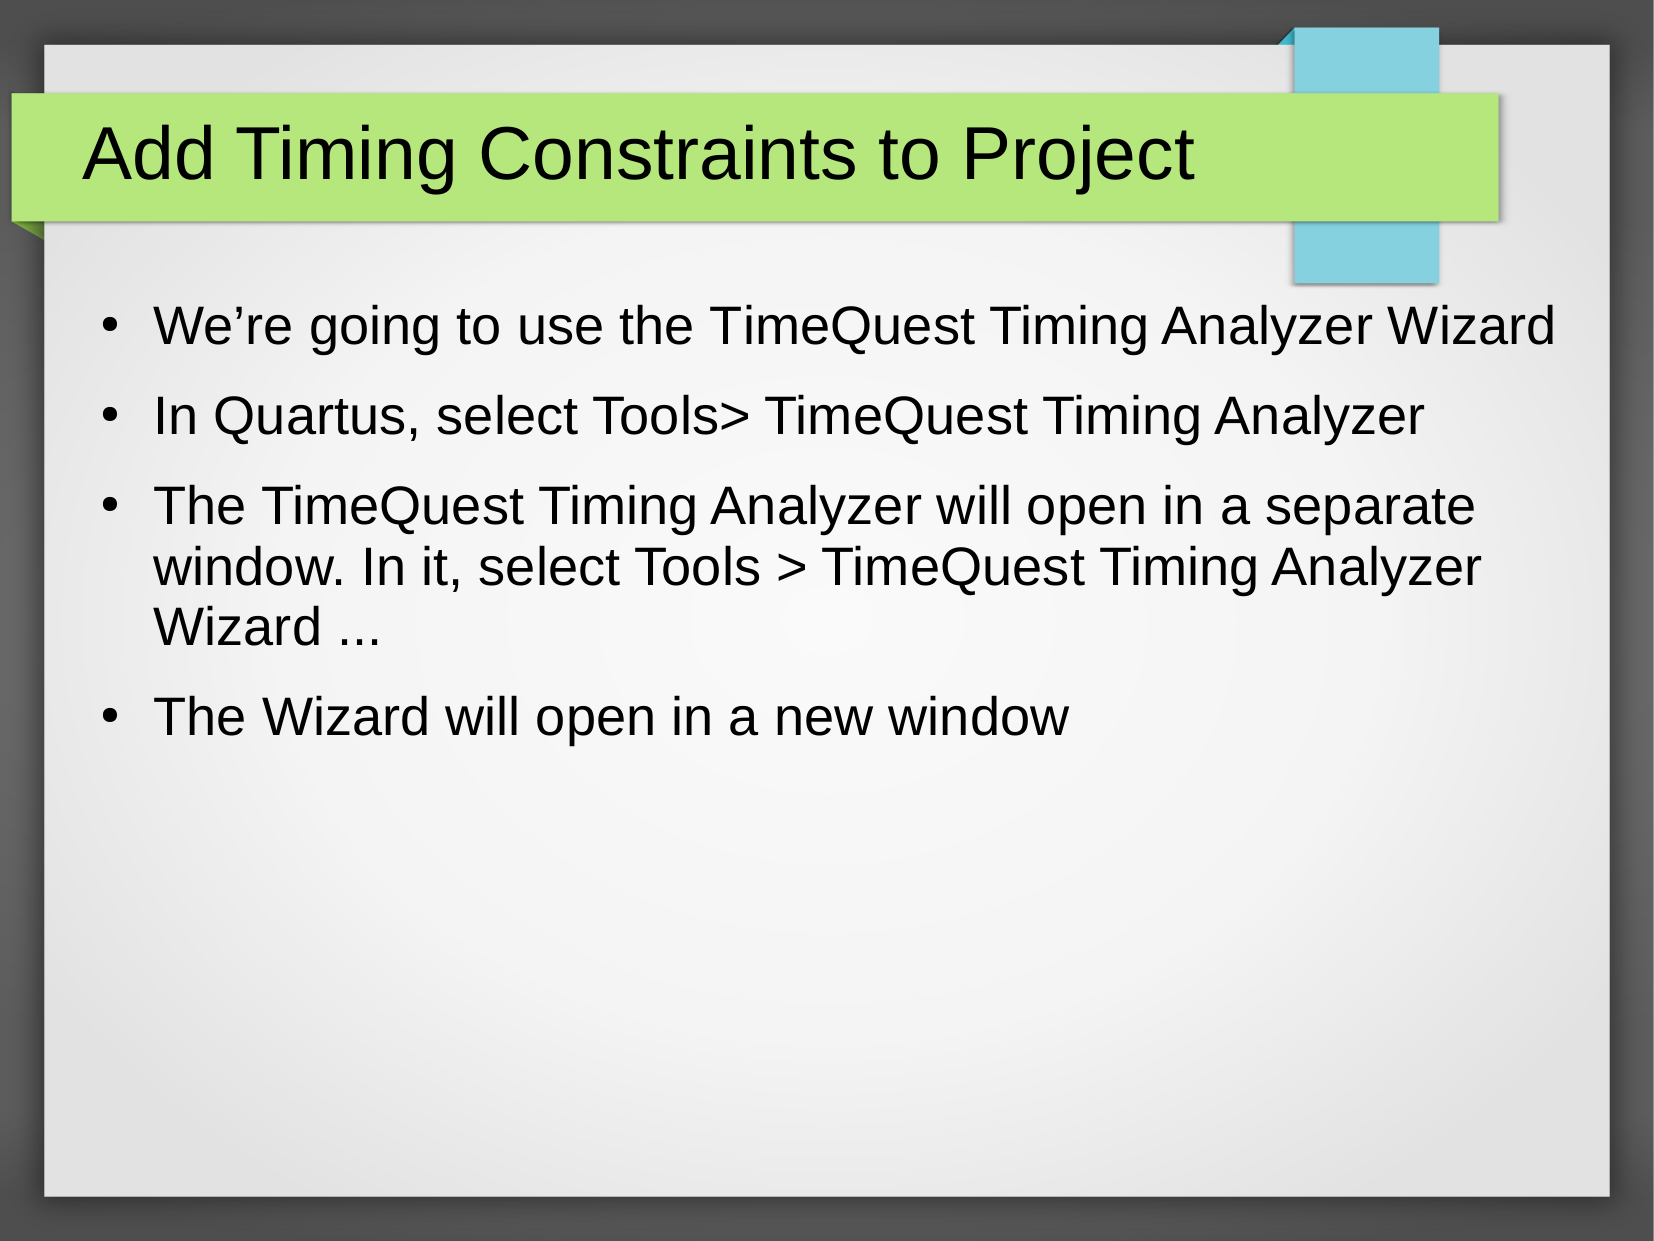

# Add Timing Constraints to Project
We’re going to use the TimeQuest Timing Analyzer Wizard
In Quartus, select Tools> TimeQuest Timing Analyzer
The TimeQuest Timing Analyzer will open in a separate window. In it, select Tools > TimeQuest Timing Analyzer Wizard ...
The Wizard will open in a new window